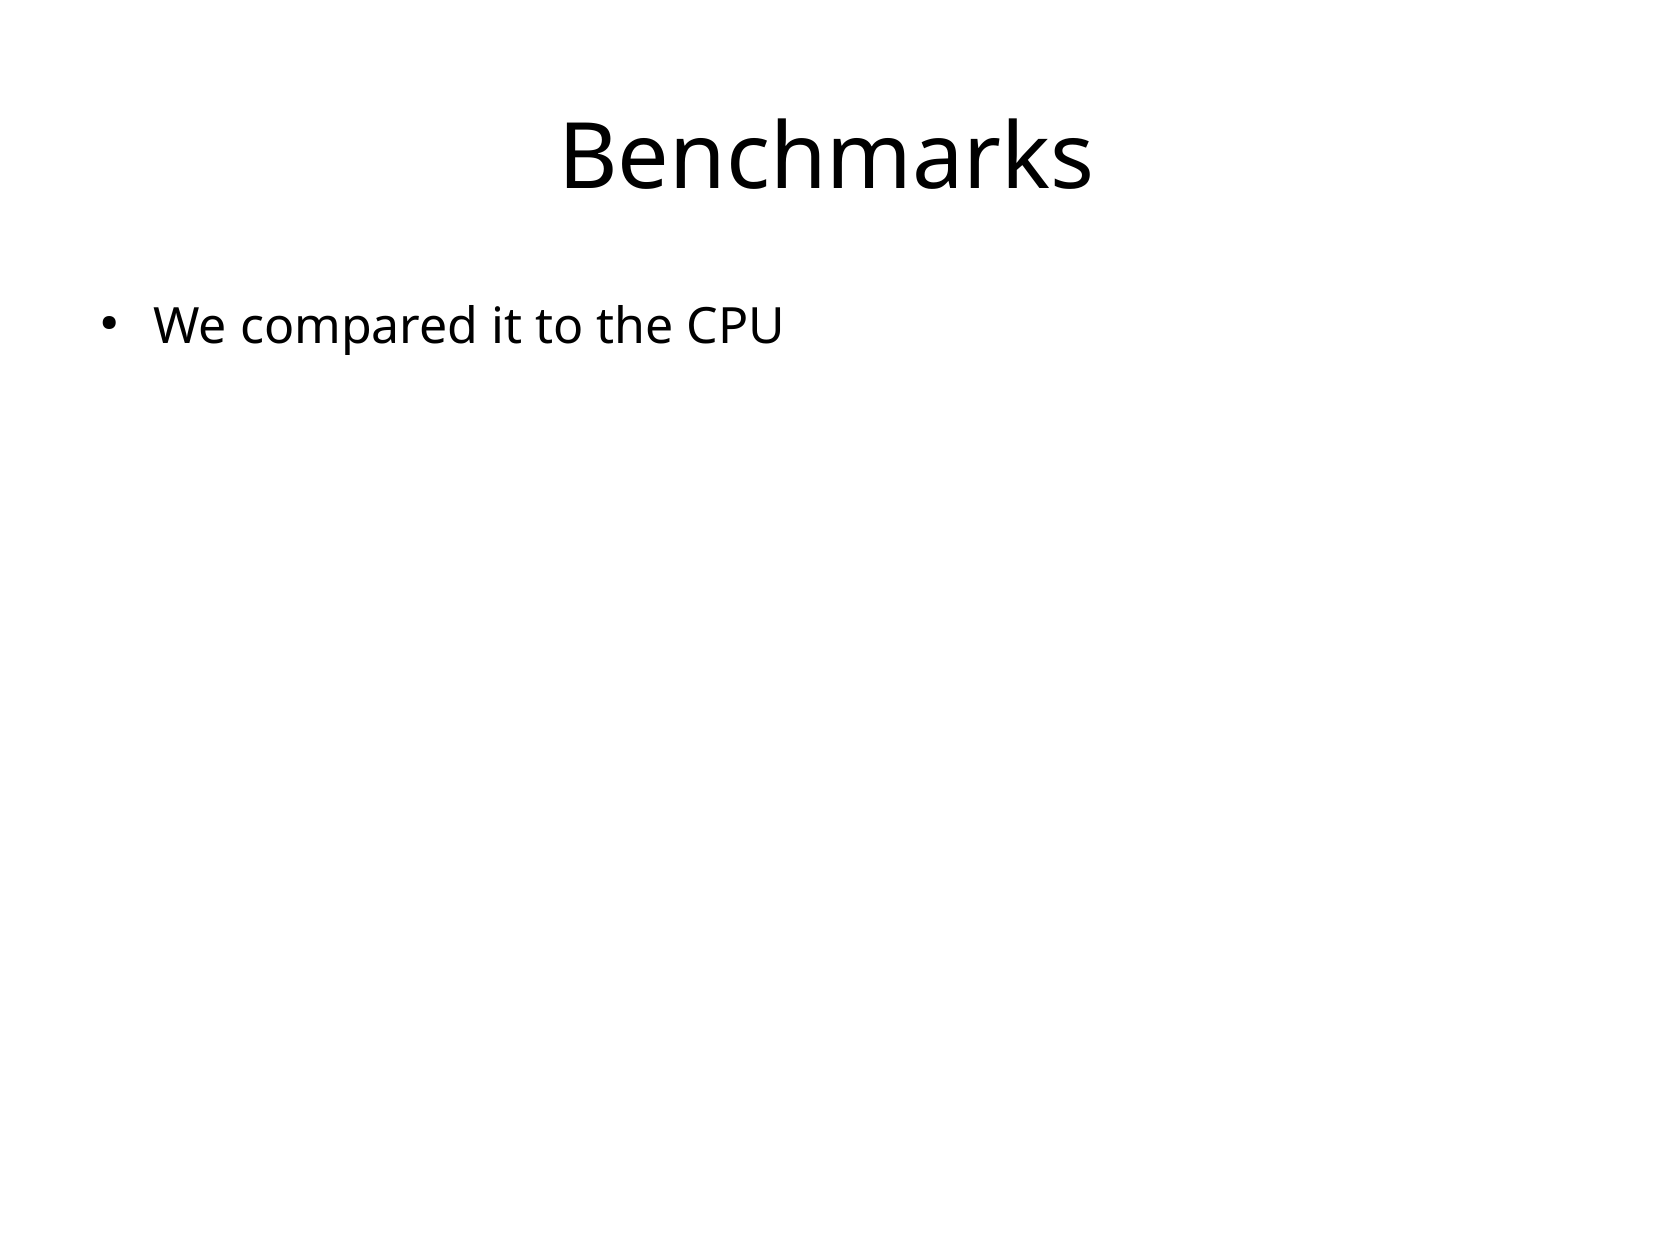

# Benchmarks
We compared it to the CPU